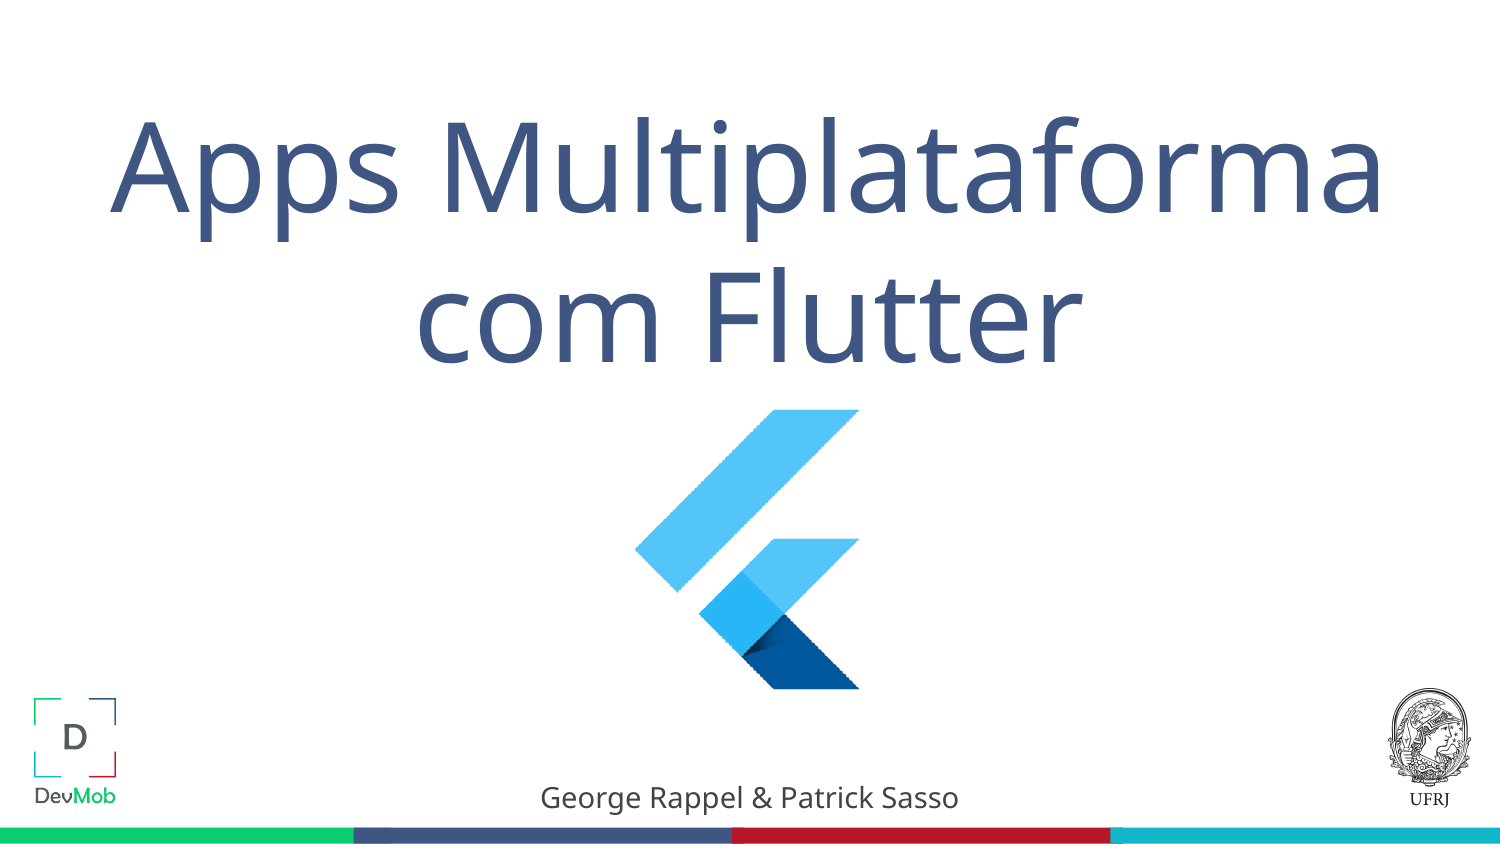

# Apps Multiplataforma com Flutter
George Rappel & Patrick Sasso